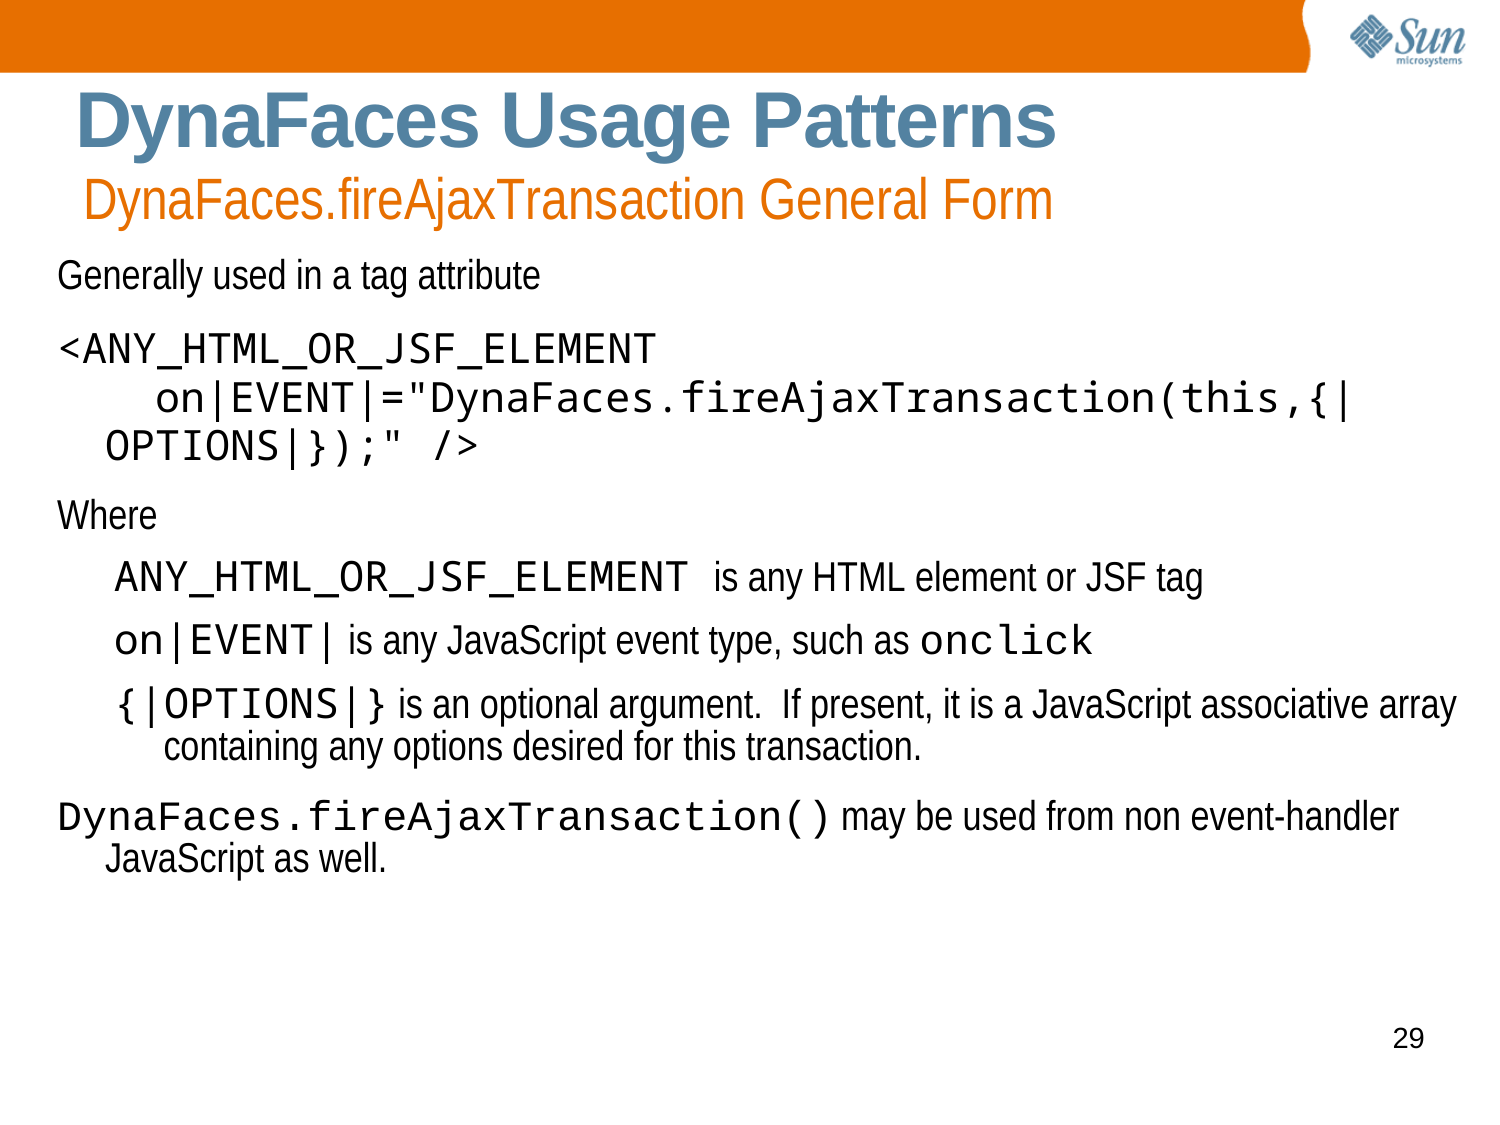

# DynaFaces Usage Patterns
DynaFaces.fireAjaxTransaction General Form
Generally used in a tag attribute
<ANY_HTML_OR_JSF_ELEMENT
 on|EVENT|="DynaFaces.fireAjaxTransaction(this,{|OPTIONS|});" />
Where
ANY_HTML_OR_JSF_ELEMENT is any HTML element or JSF tag
on|EVENT| is any JavaScript event type, such as onclick
{|OPTIONS|} is an optional argument. If present, it is a JavaScript associative array containing any options desired for this transaction.
DynaFaces.fireAjaxTransaction() may be used from non event-handler JavaScript as well.
29